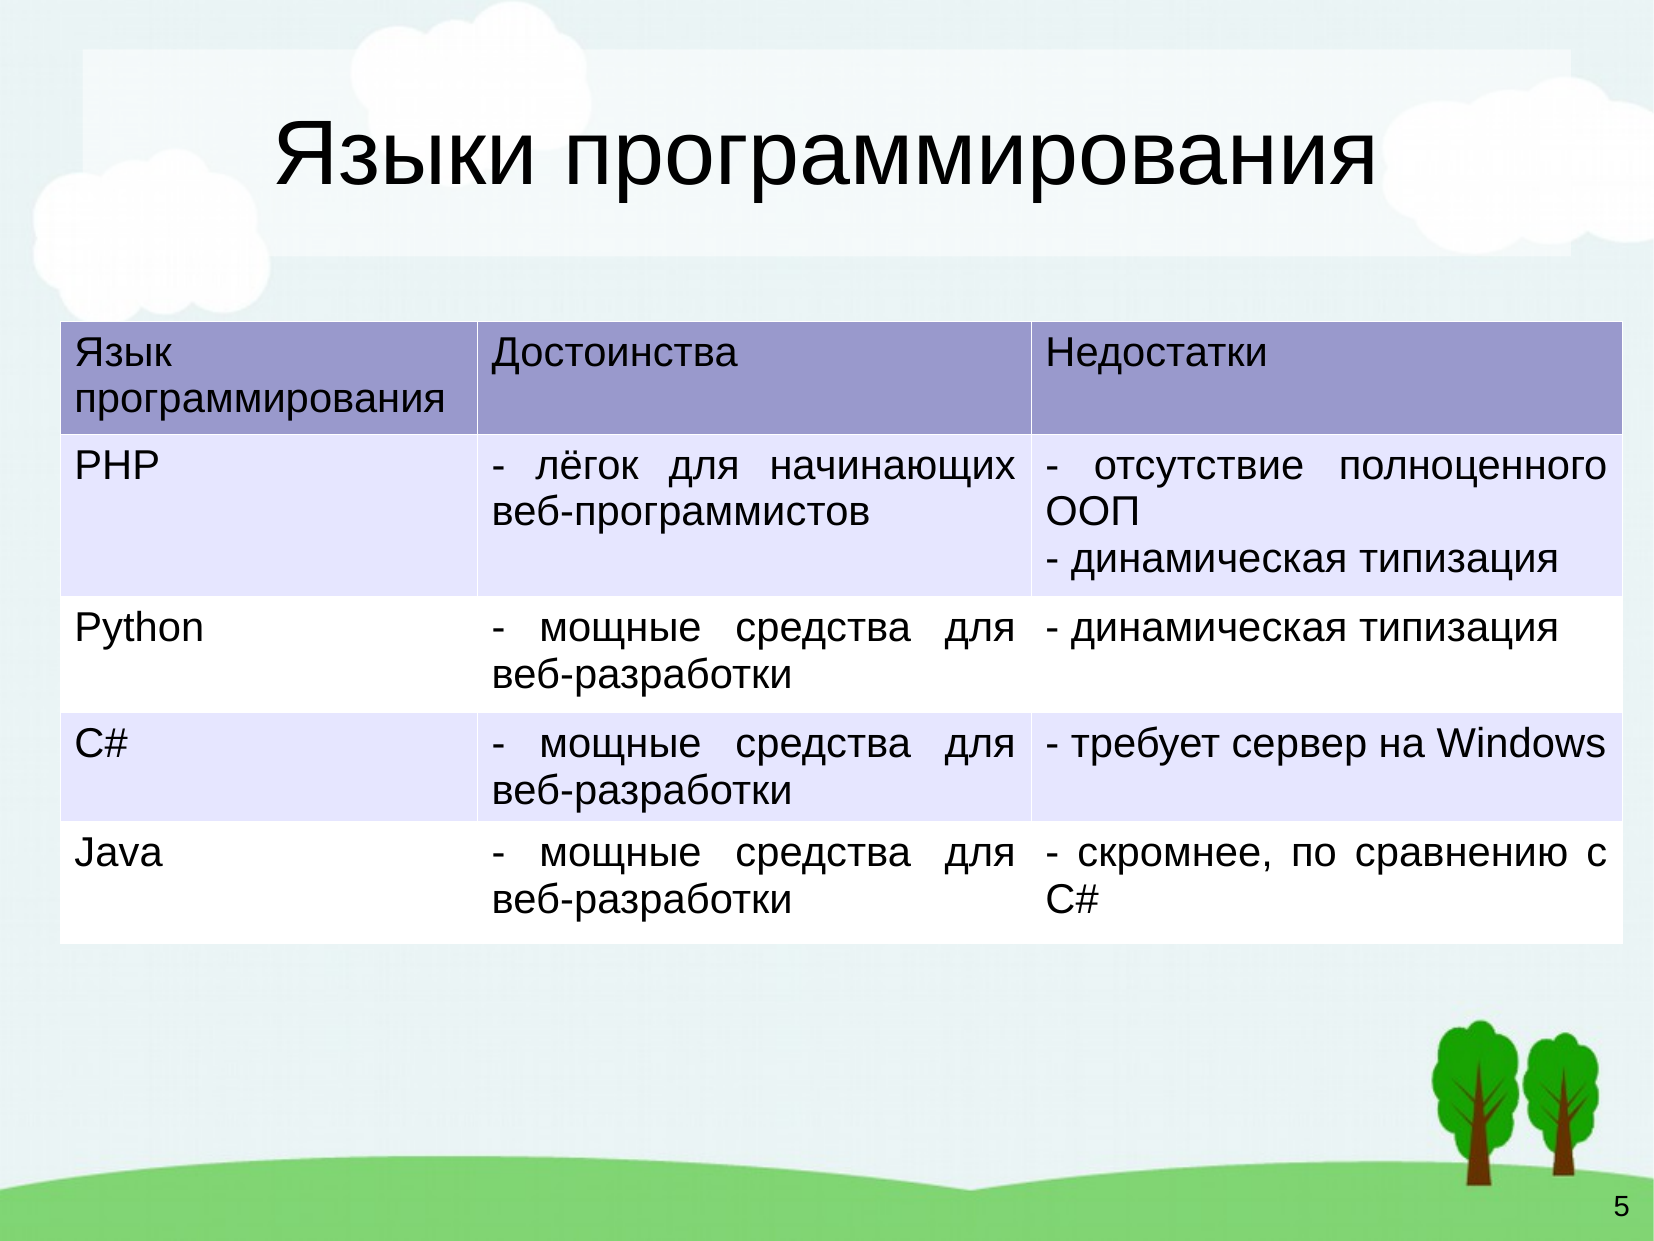

# Языки программирования
| Язык программирования | Достоинства | Недостатки |
| --- | --- | --- |
| PHP | - лёгок для начинающих веб-программистов | - отсутствие полноценного ООП - динамическая типизация |
| Python | - мощные средства для веб-разработки | - динамическая типизация |
| C# | - мощные средства для веб-разработки | - требует сервер на Windows |
| Java | - мощные средства для веб-разработки | - скромнее, по сравнению с C# |
5